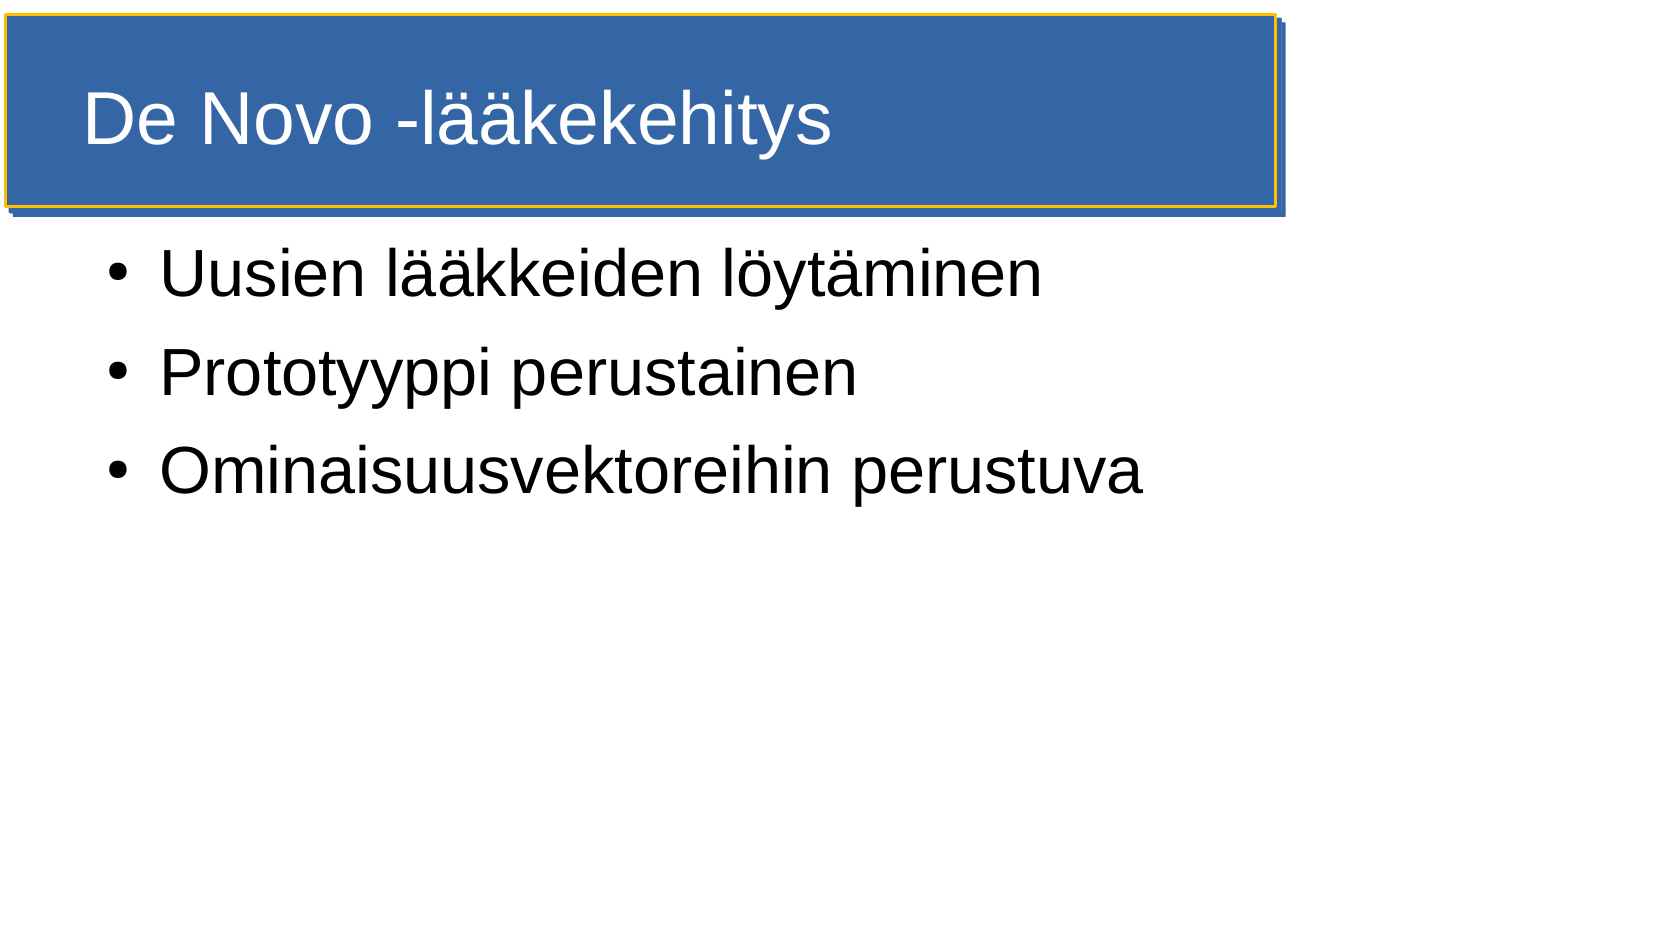

# De Novo -lääkekehitys
Uusien lääkkeiden löytäminen
Prototyyppi perustainen
Ominaisuusvektoreihin perustuva